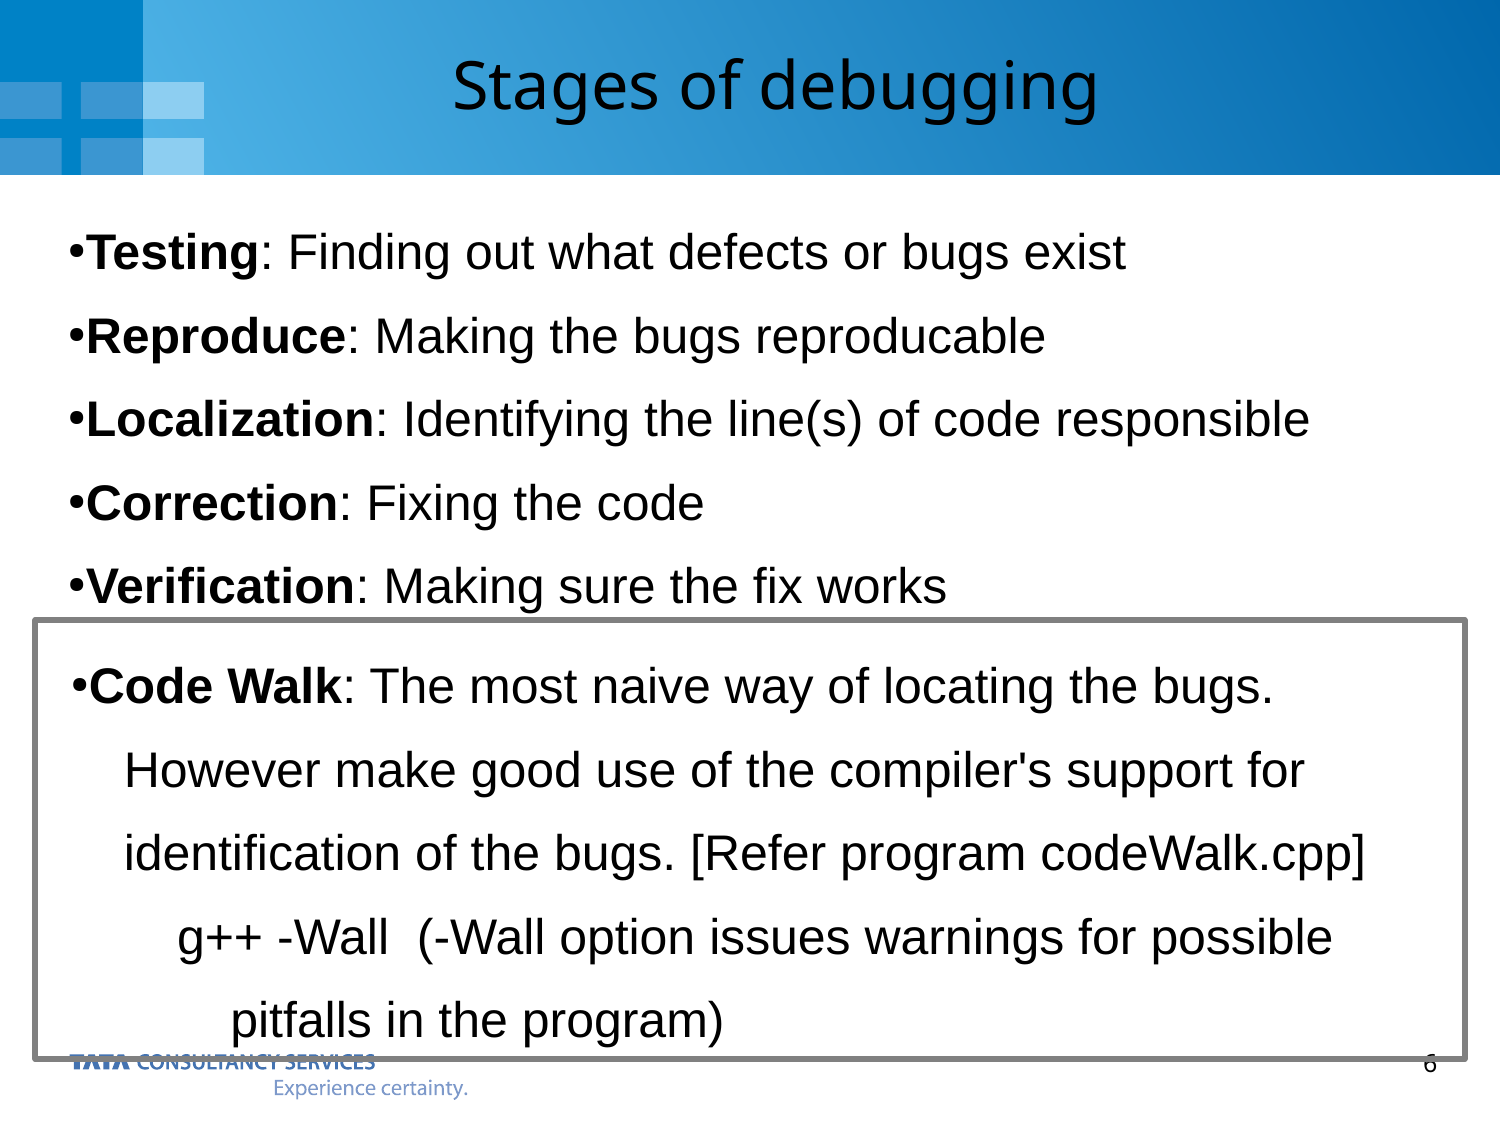

Stages of debugging
Testing: Finding out what defects or bugs exist
Reproduce: Making the bugs reproducable
Localization: Identifying the line(s) of code responsible
Correction: Fixing the code
Verification: Making sure the fix works
Code Walk: The most naive way of locating the bugs. However make good use of the compiler's support for identification of the bugs. [Refer program codeWalk.cpp]
g++ -Wall (-Wall option issues warnings for possible pitfalls in the program)